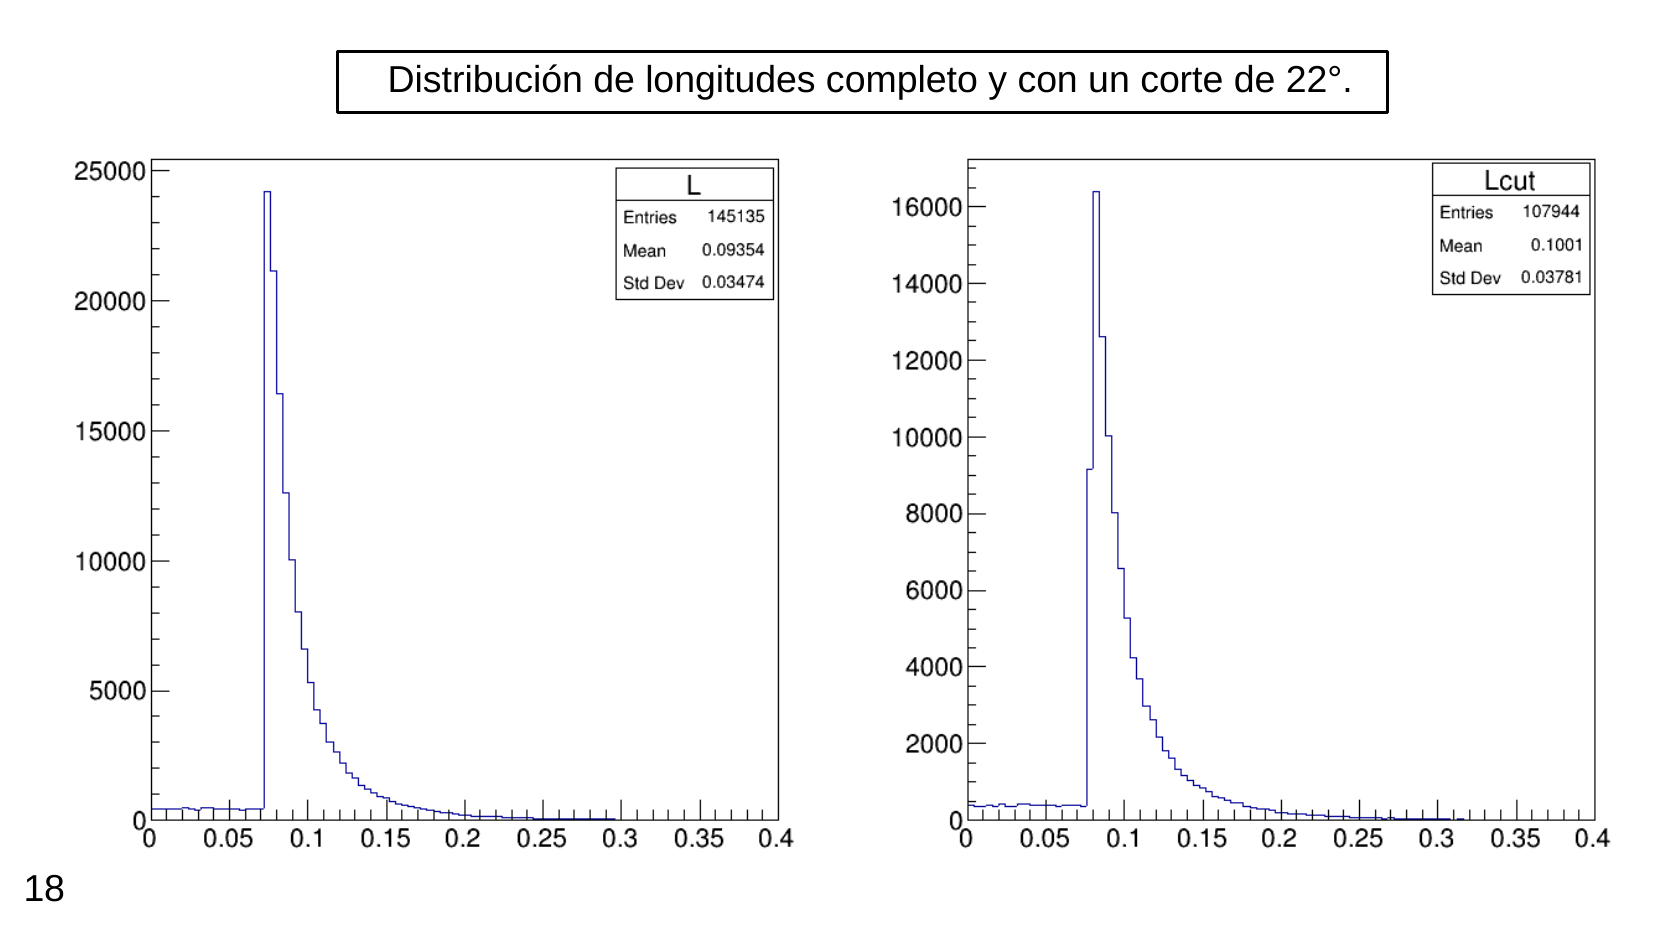

Distribución de longitudes completo y con un corte de 22°.